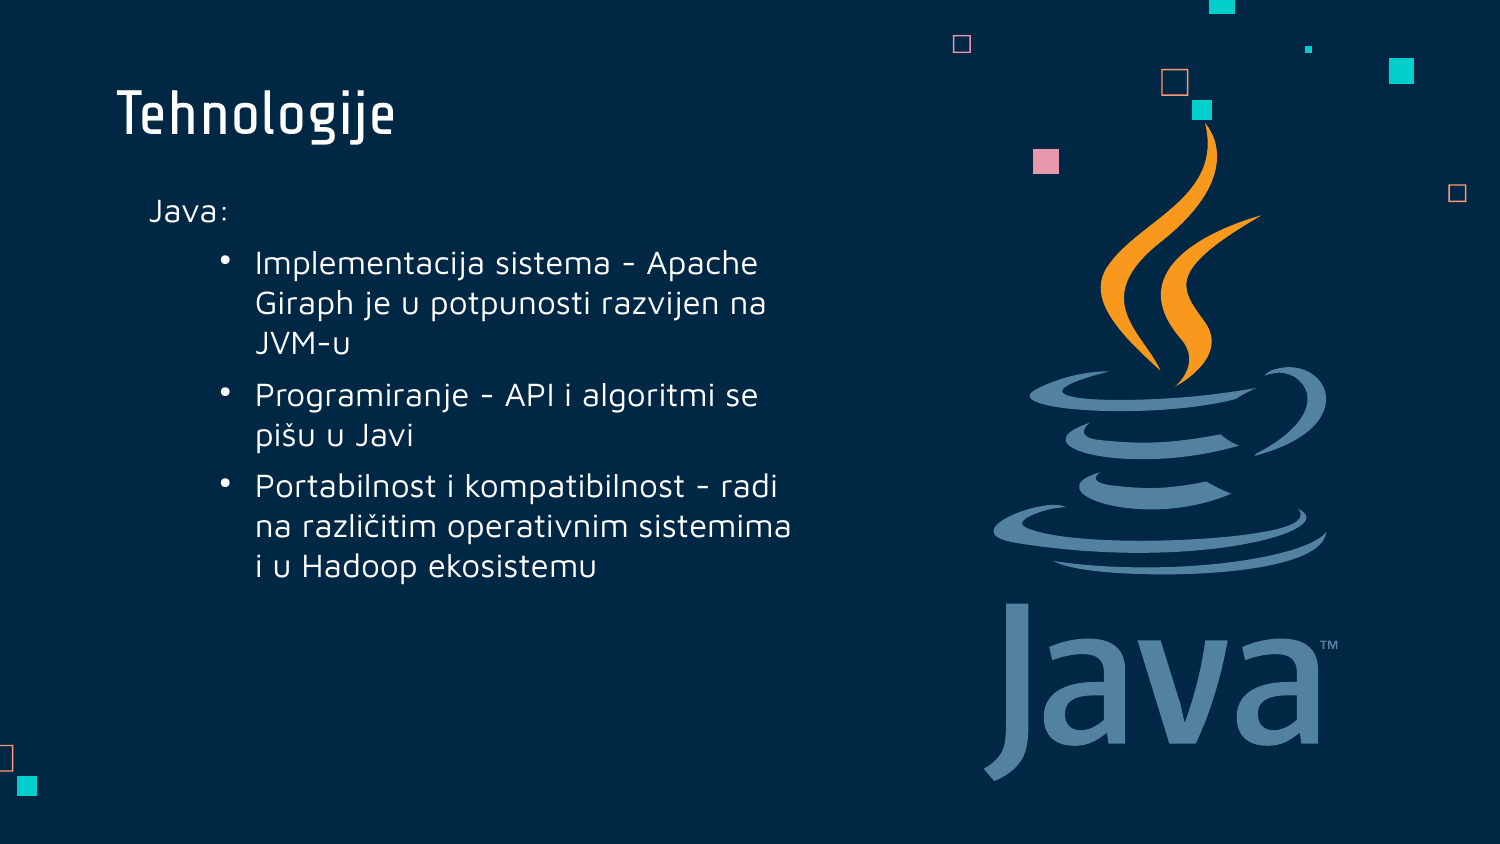

Tehnologije
# Java:
Implementacija sistema - Apache Giraph je u potpunosti razvijen na JVM-u
Programiranje - API i algoritmi se pišu u Javi
Portabilnost i kompatibilnost - radi na različitim operativnim sistemima i u Hadoop ekosistemu